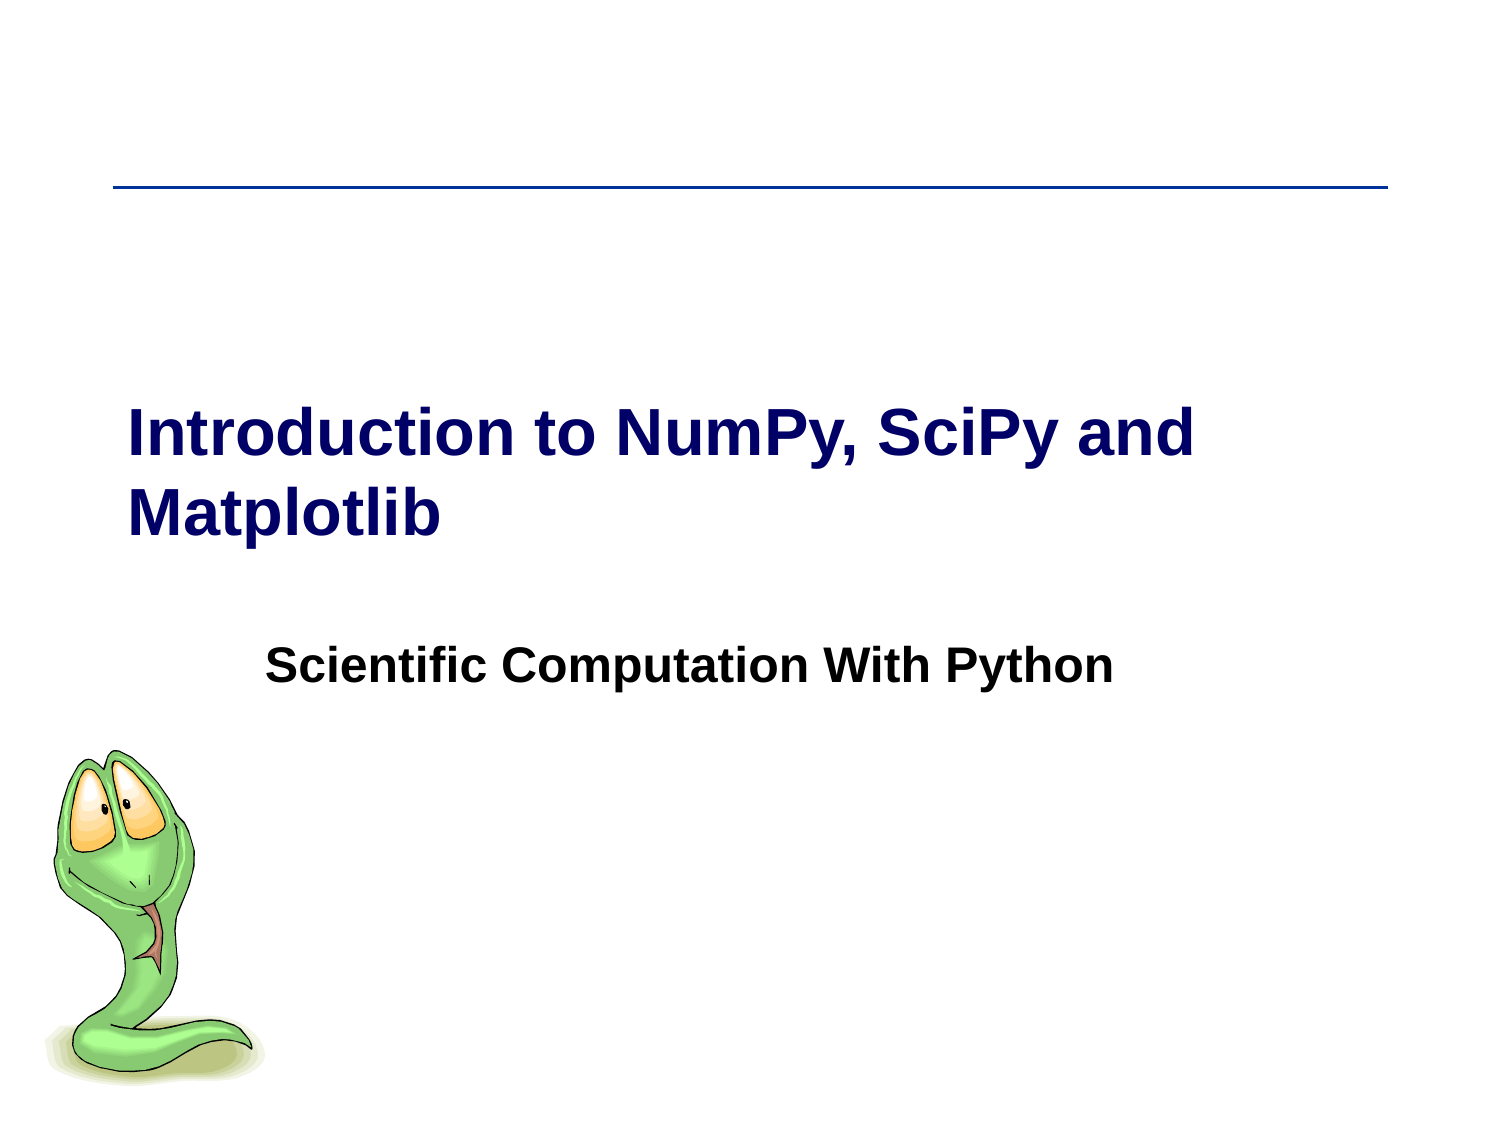

# Introduction to NumPy, SciPy and Matplotlib
Scientific Computation With Python